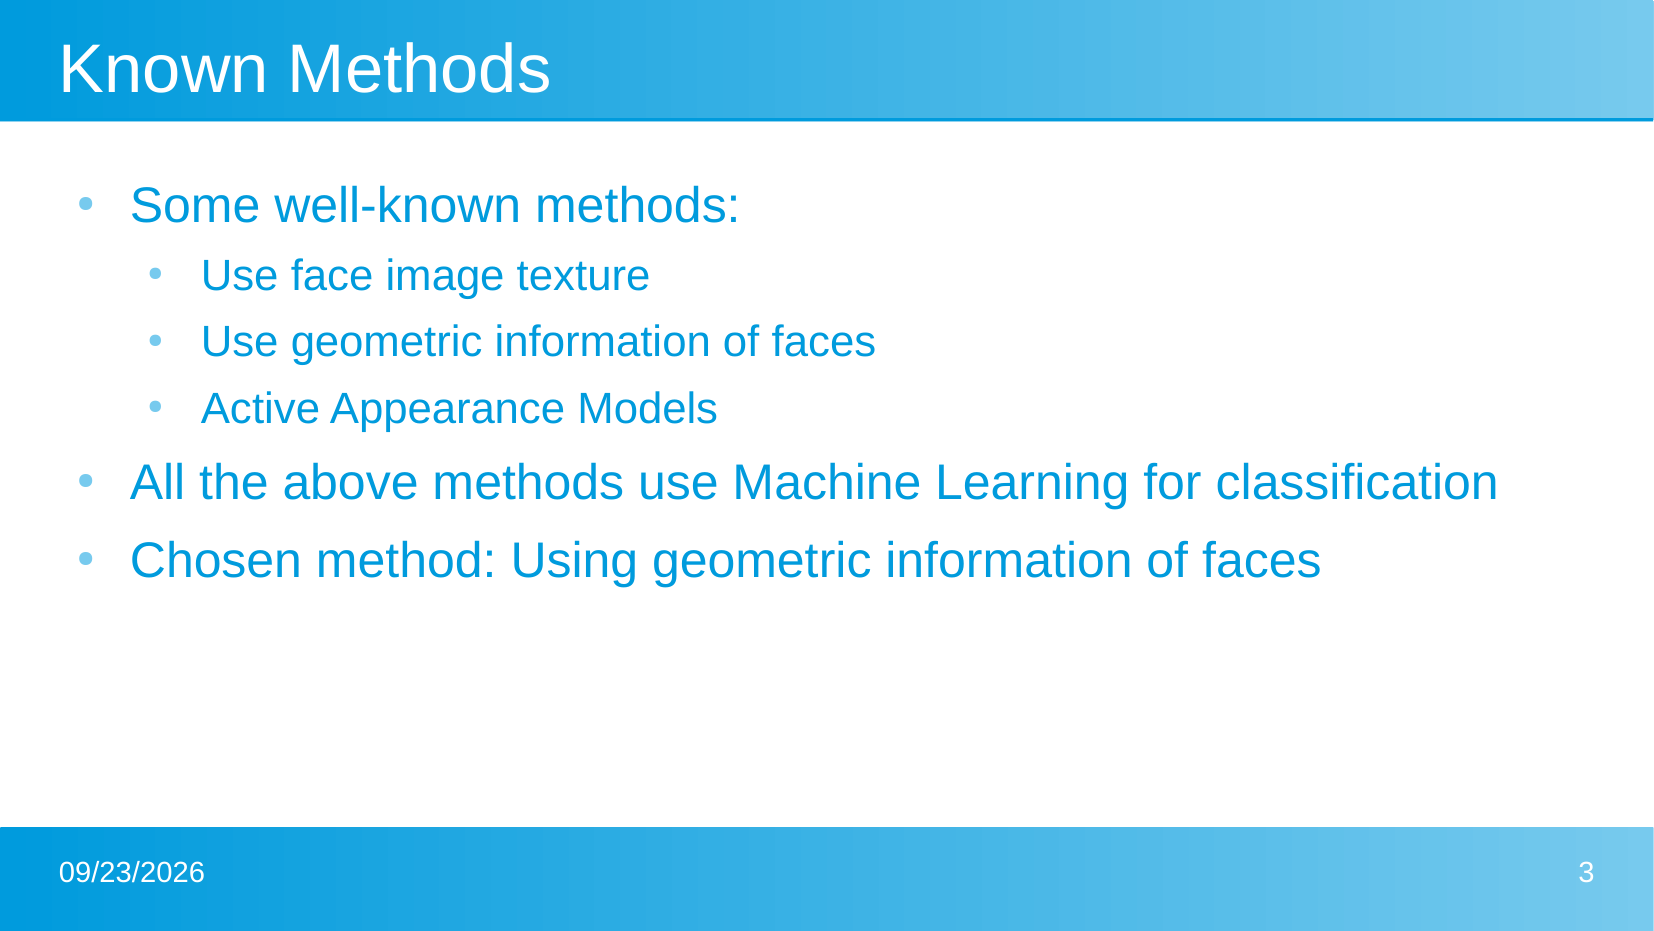

# Known Methods
Some well-known methods:
Use face image texture
Use geometric information of faces
Active Appearance Models
All the above methods use Machine Learning for classification
Chosen method: Using geometric information of faces
3